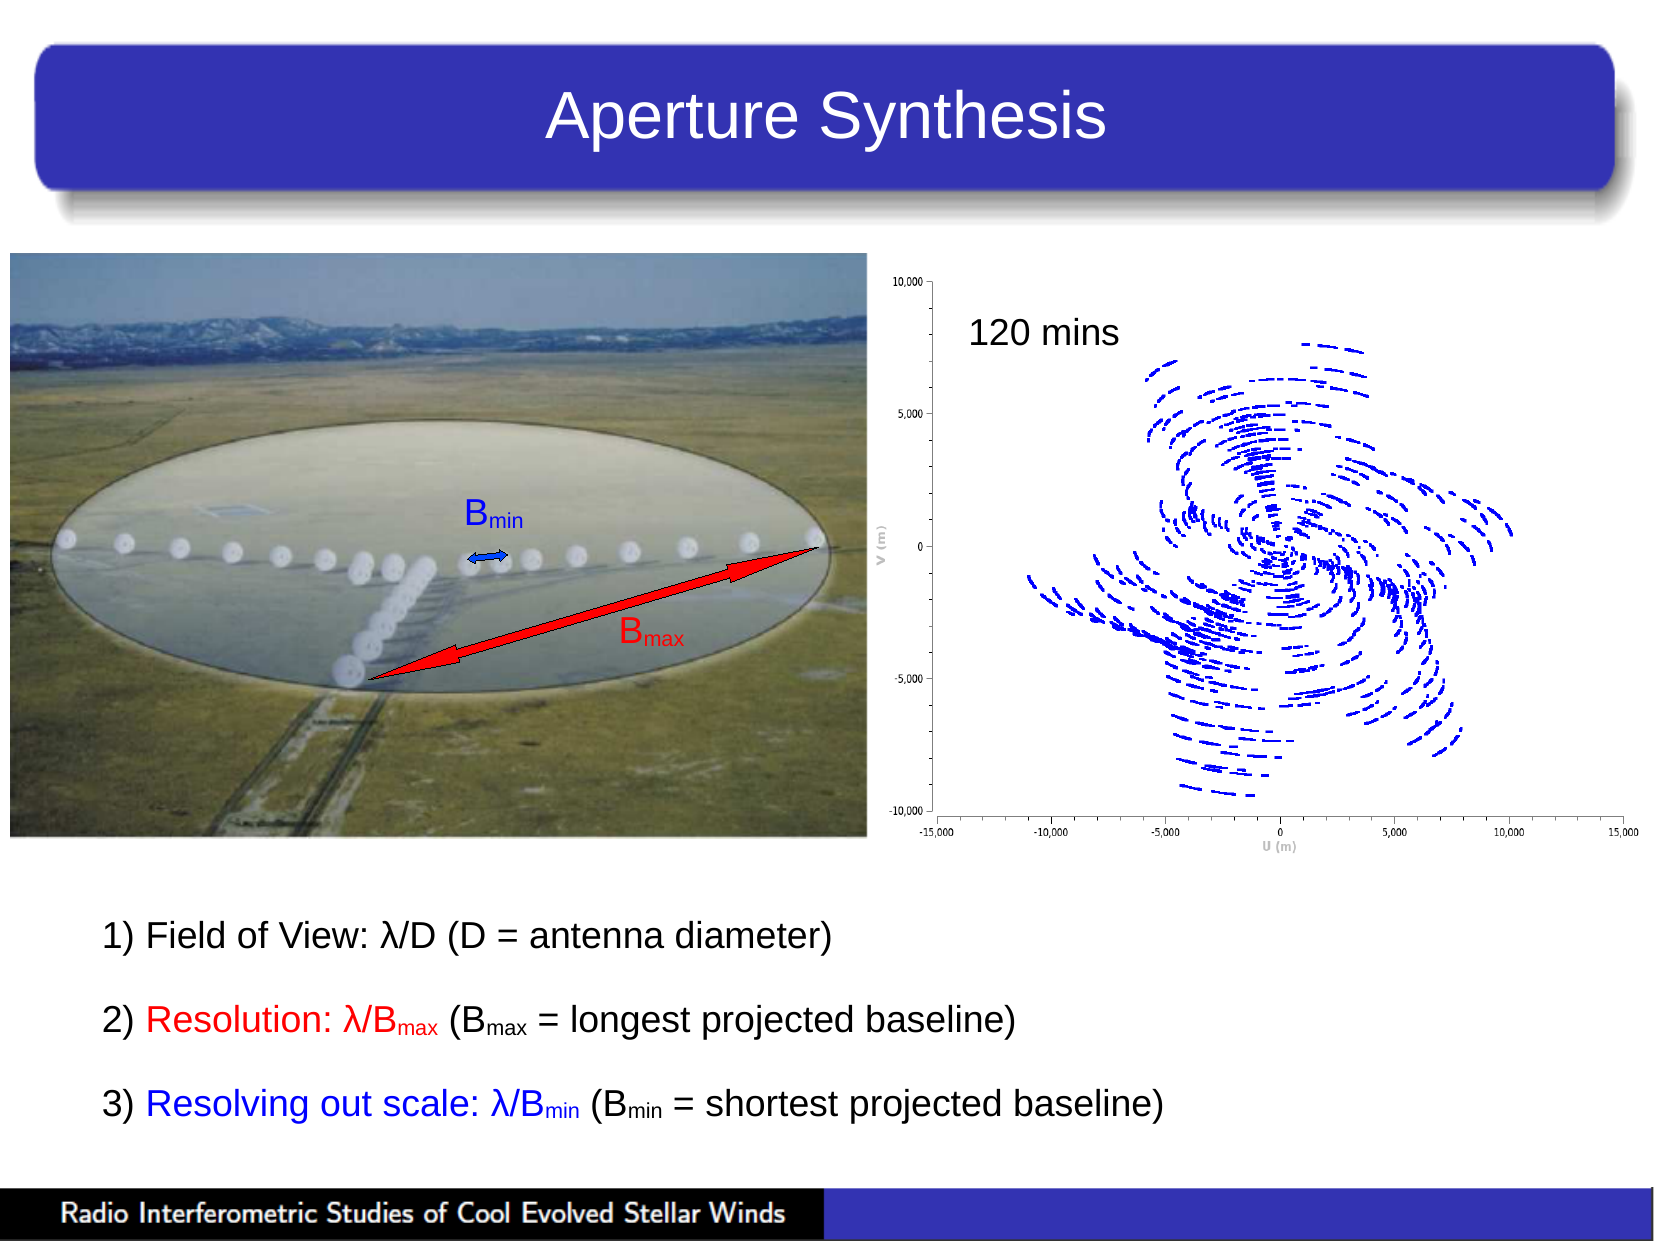

Aperture Synthesis
120 mins
Bmin
Bmax
1) Field of View: λ/D (D = antenna diameter)
2) Resolution: λ/Bmax (Bmax = longest projected baseline)
3) Resolving out scale: λ/Bmin (Bmin = shortest projected baseline)
Credit: NRAO/AUI